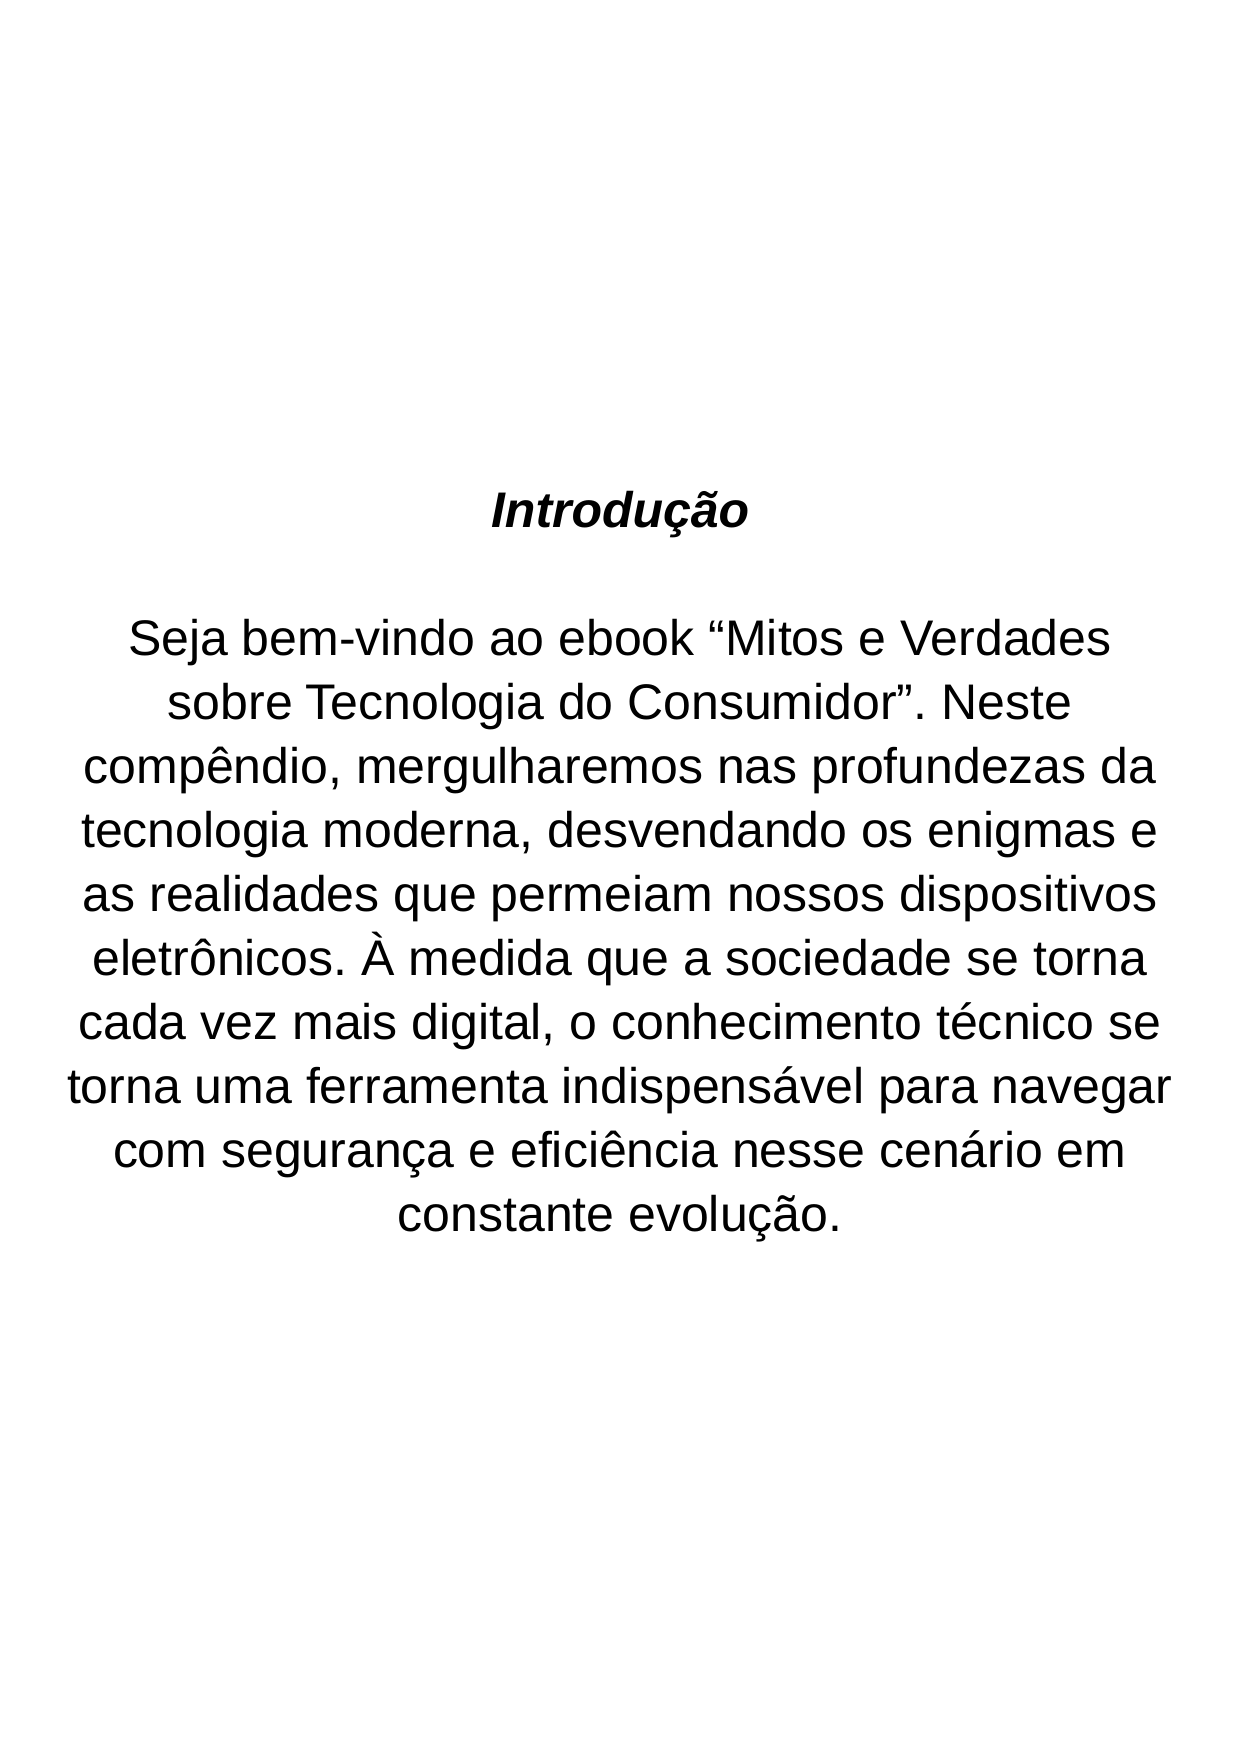

# Introdução Seja bem-vindo ao ebook “Mitos e Verdades sobre Tecnologia do Consumidor”. Neste compêndio, mergulharemos nas profundezas da tecnologia moderna, desvendando os enigmas e as realidades que permeiam nossos dispositivos eletrônicos. À medida que a sociedade se torna cada vez mais digital, o conhecimento técnico se torna uma ferramenta indispensável para navegar com segurança e eficiência nesse cenário em constante evolução.